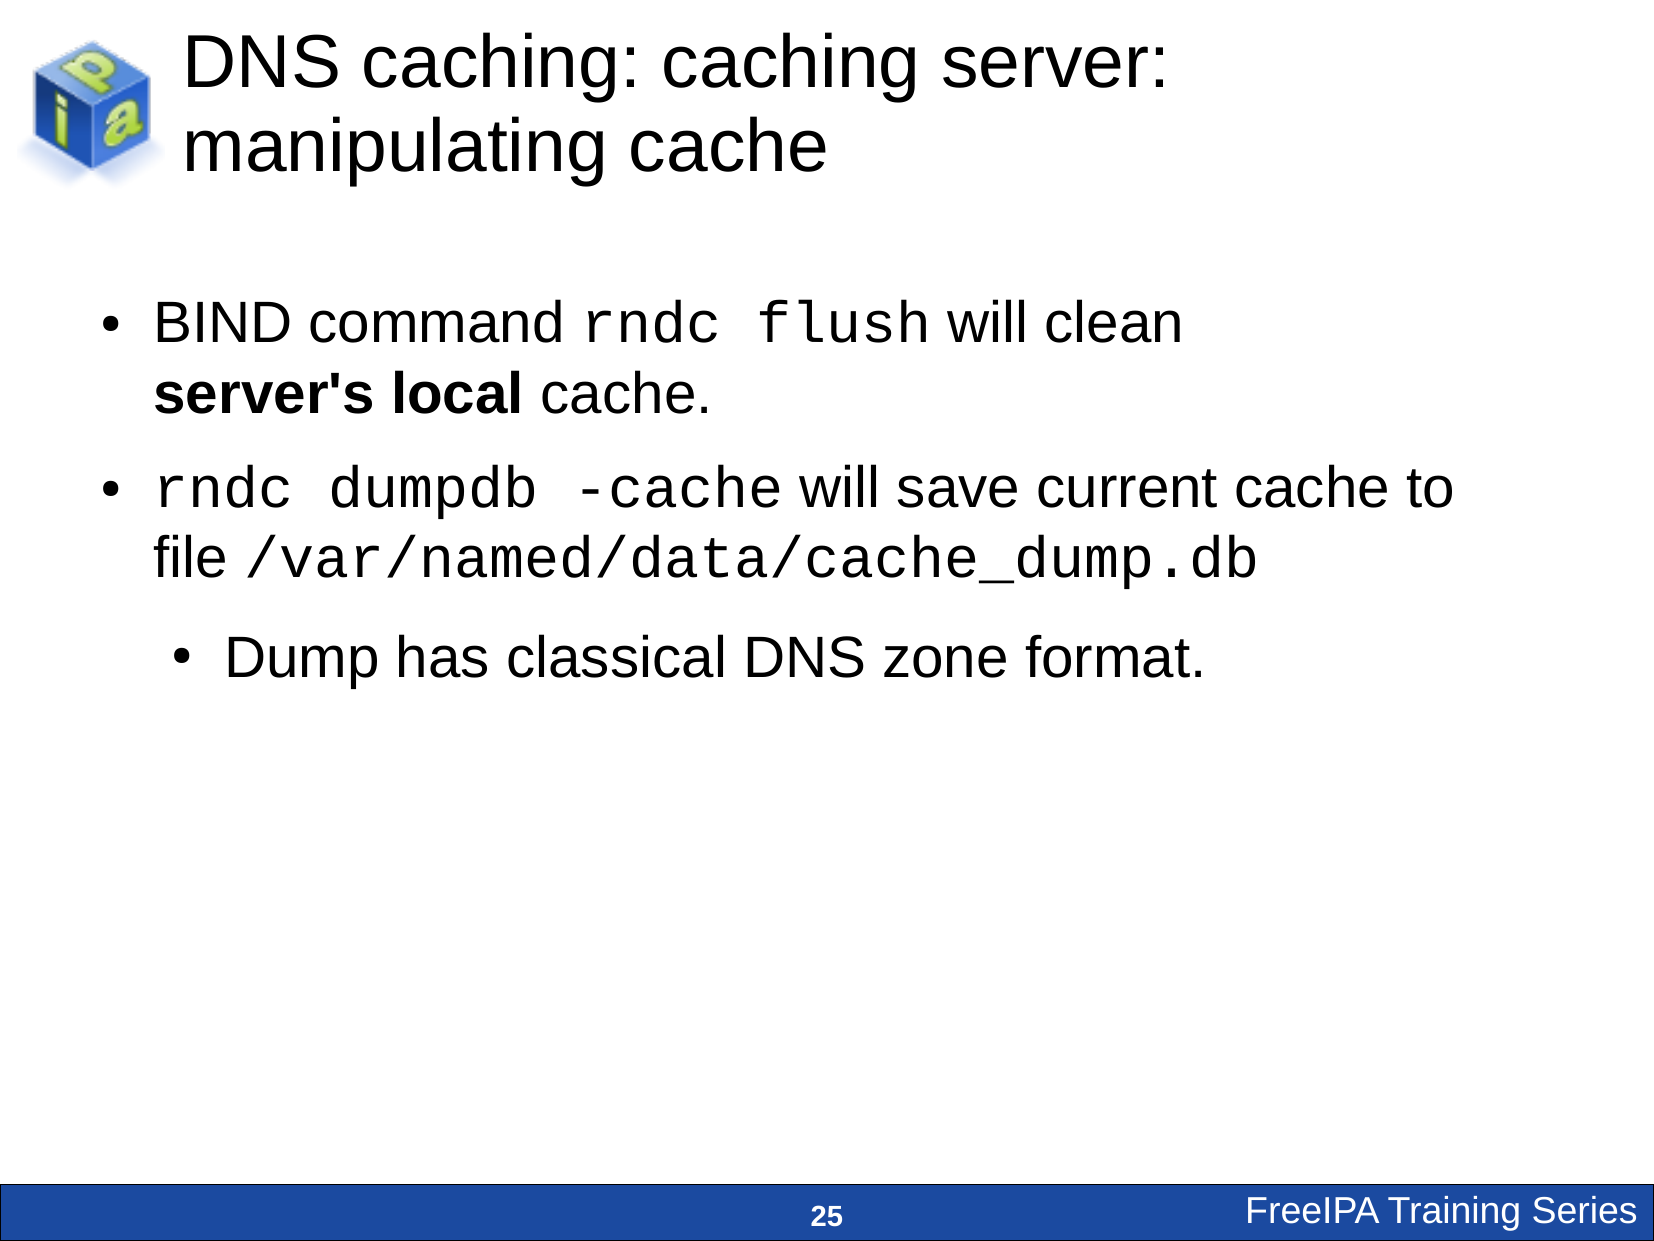

# DNS caching: caching server: manipulating cache
BIND command rndc flush will clean
server's local cache.
rndc dumpdb -cache will save current cache to file /var/named/data/cache_dump.db
Dump has classical DNS zone format.
25